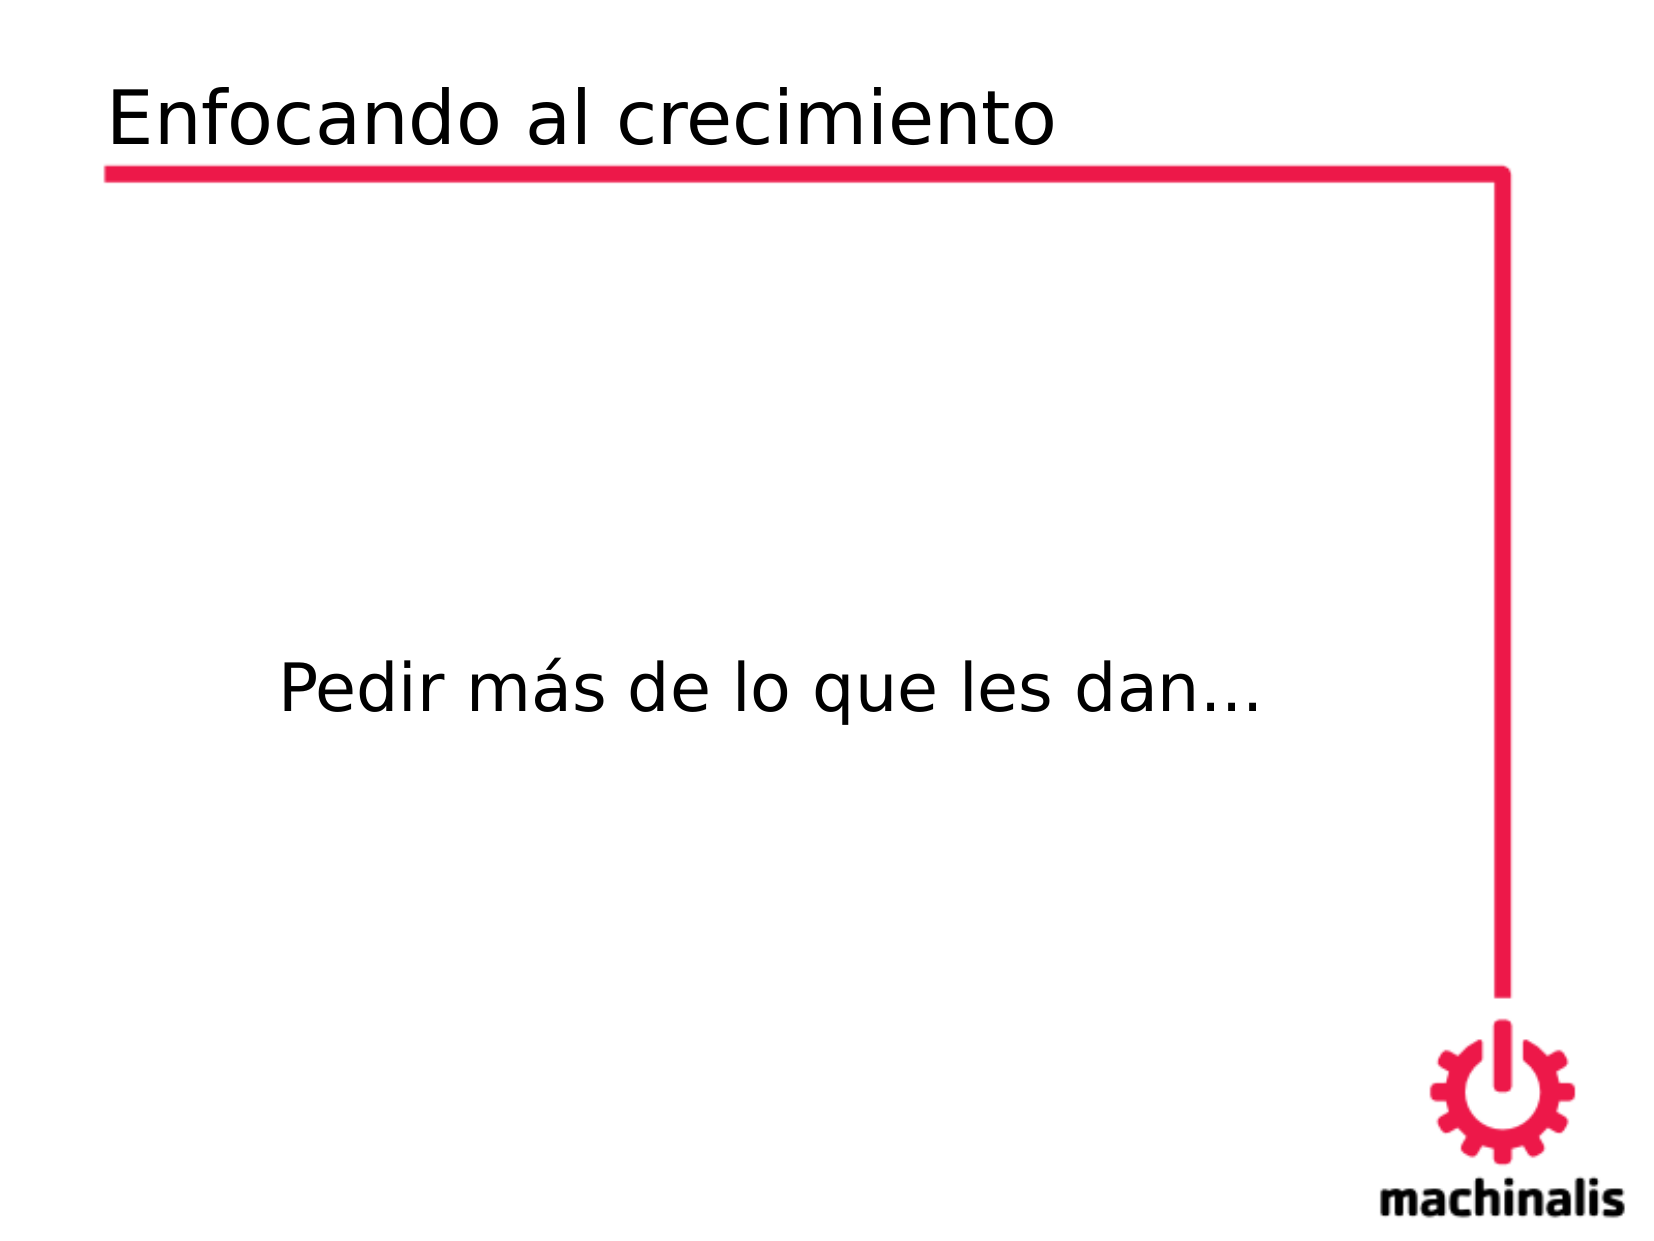

# Enfocando al crecimiento
Pedir más de lo que les dan...